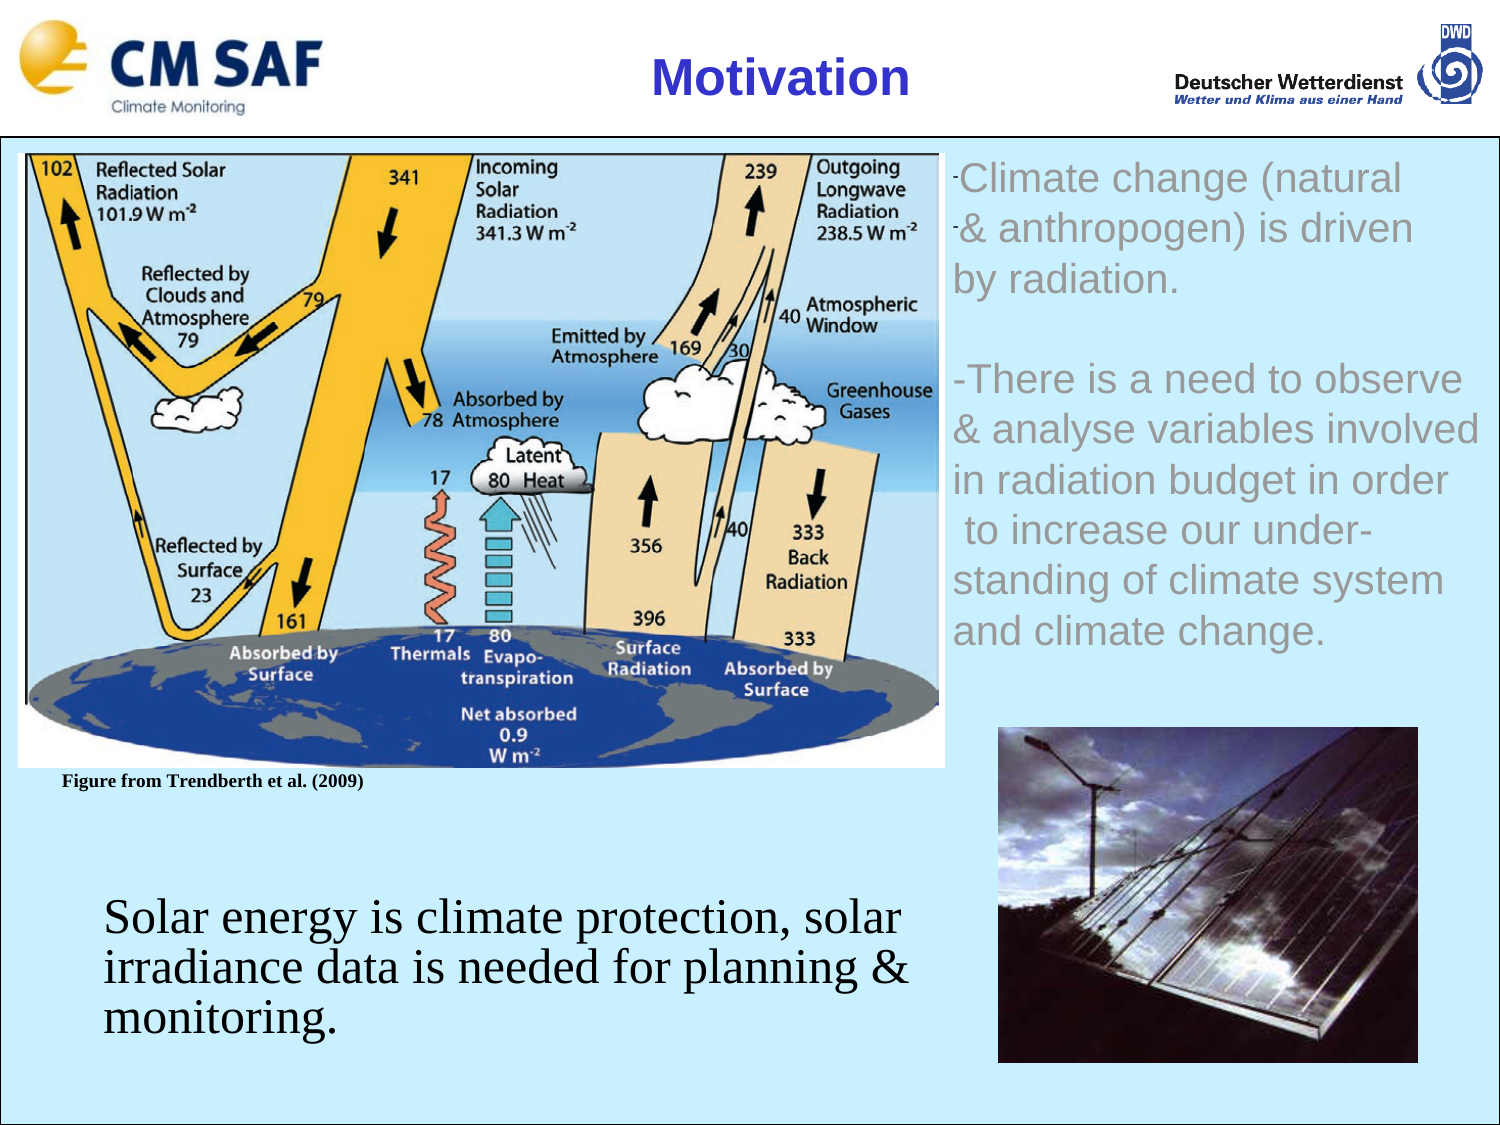

Motivation
Climate change (natural
& anthropogen) is driven
by radiation.
-There is a need to observe
& analyse variables involved
in radiation budget in order
 to increase our under-
standing of climate system
and climate change.
Figure from Trendberth et al. (2009)
Solar energy is climate protection, solar
irradiance data is needed for planning &
monitoring.